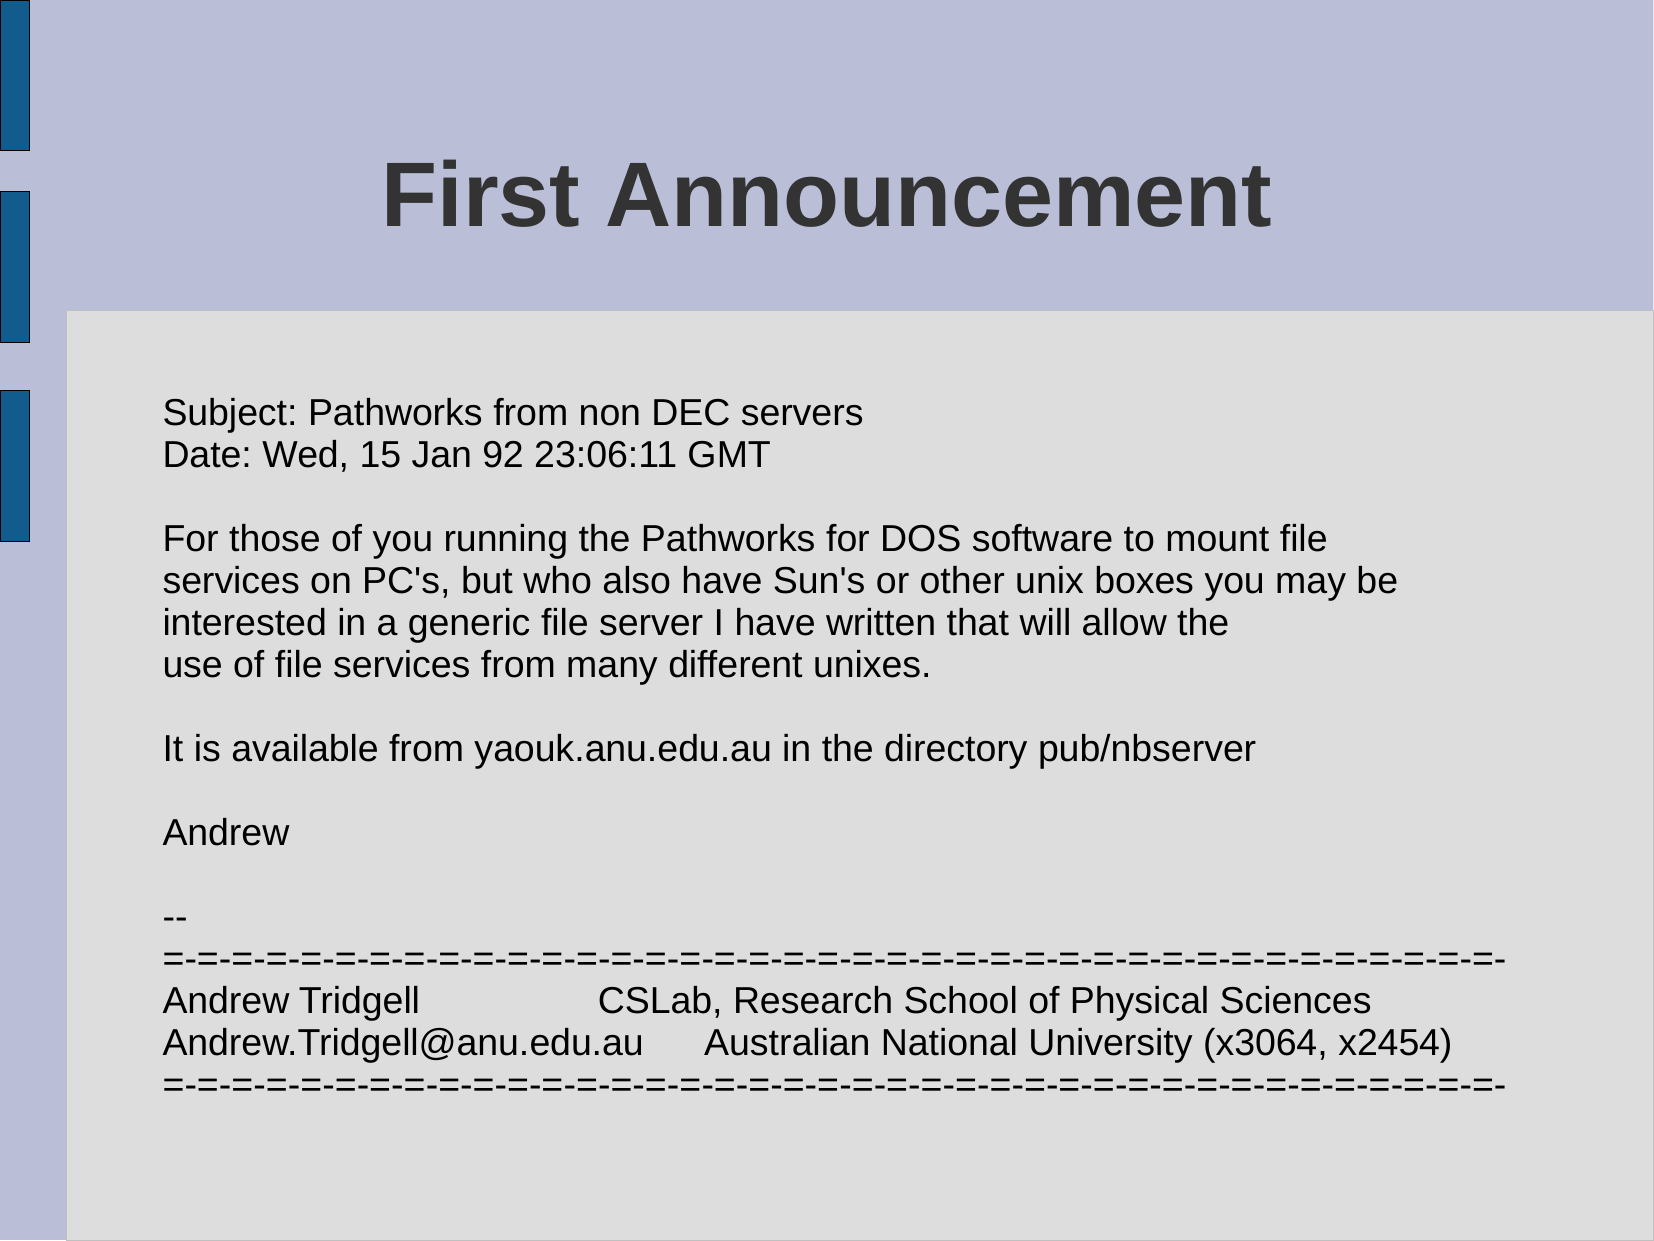

# First Announcement
Subject: Pathworks from non DEC servers
Date: Wed, 15 Jan 92 23:06:11 GMT
For those of you running the Pathworks for DOS software to mount file
services on PC's, but who also have Sun's or other unix boxes you may be
interested in a generic file server I have written that will allow the
use of file services from many different unixes.
It is available from yaouk.anu.edu.au in the directory pub/nbserver
Andrew
--
=-=-=-=-=-=-=-=-=-=-=-=-=-=-=-=-=-=-=-=-=-=-=-=-=-=-=-=-=-=-=-=-=-=-=-=-=-=-=-
Andrew Tridgell CSLab, Research School of Physical Sciences
Andrew.Tridgell@anu.edu.au Australian National University (x3064, x2454)
=-=-=-=-=-=-=-=-=-=-=-=-=-=-=-=-=-=-=-=-=-=-=-=-=-=-=-=-=-=-=-=-=-=-=-=-=-=-=-